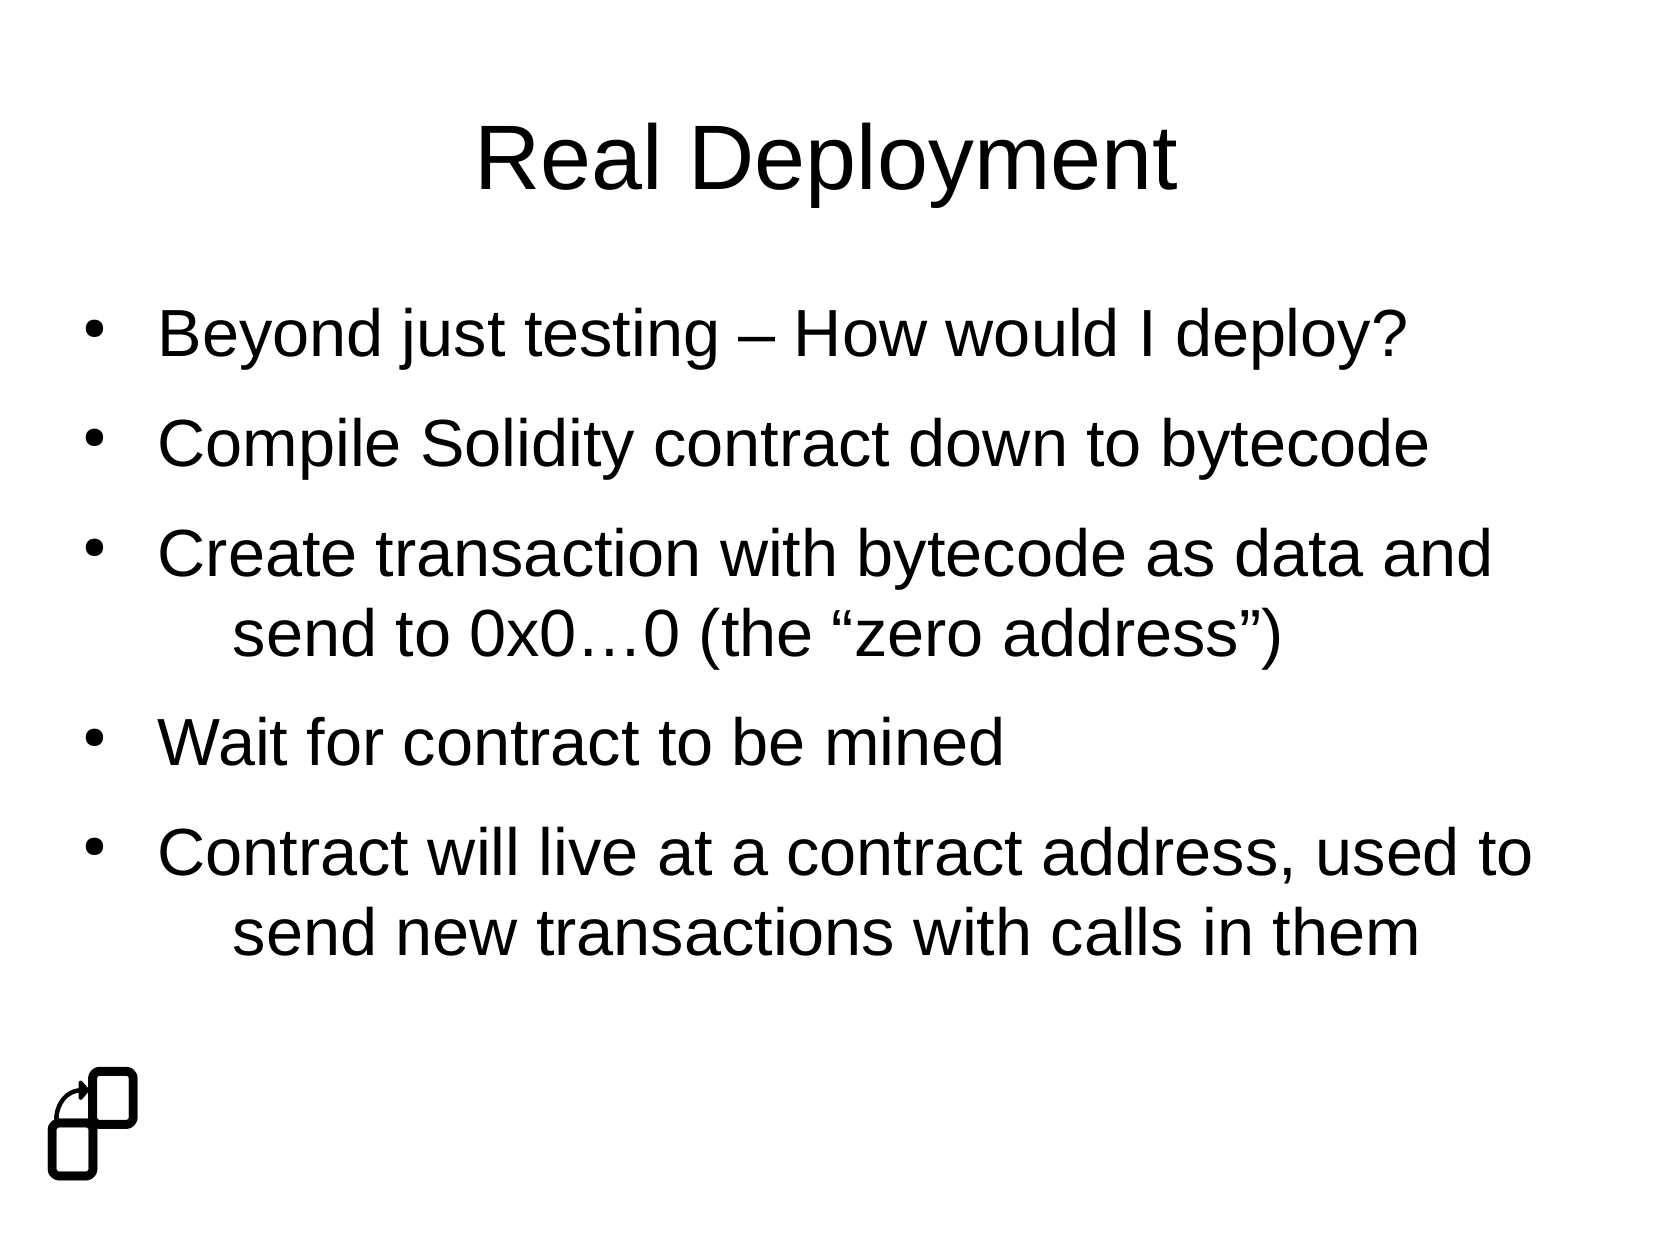

# Real Deployment
Beyond just testing – How would I deploy?
Compile Solidity contract down to bytecode
Create transaction with bytecode as data and send to 0x0…0 (the “zero address”)
Wait for contract to be mined
Contract will live at a contract address, used to send new transactions with calls in them